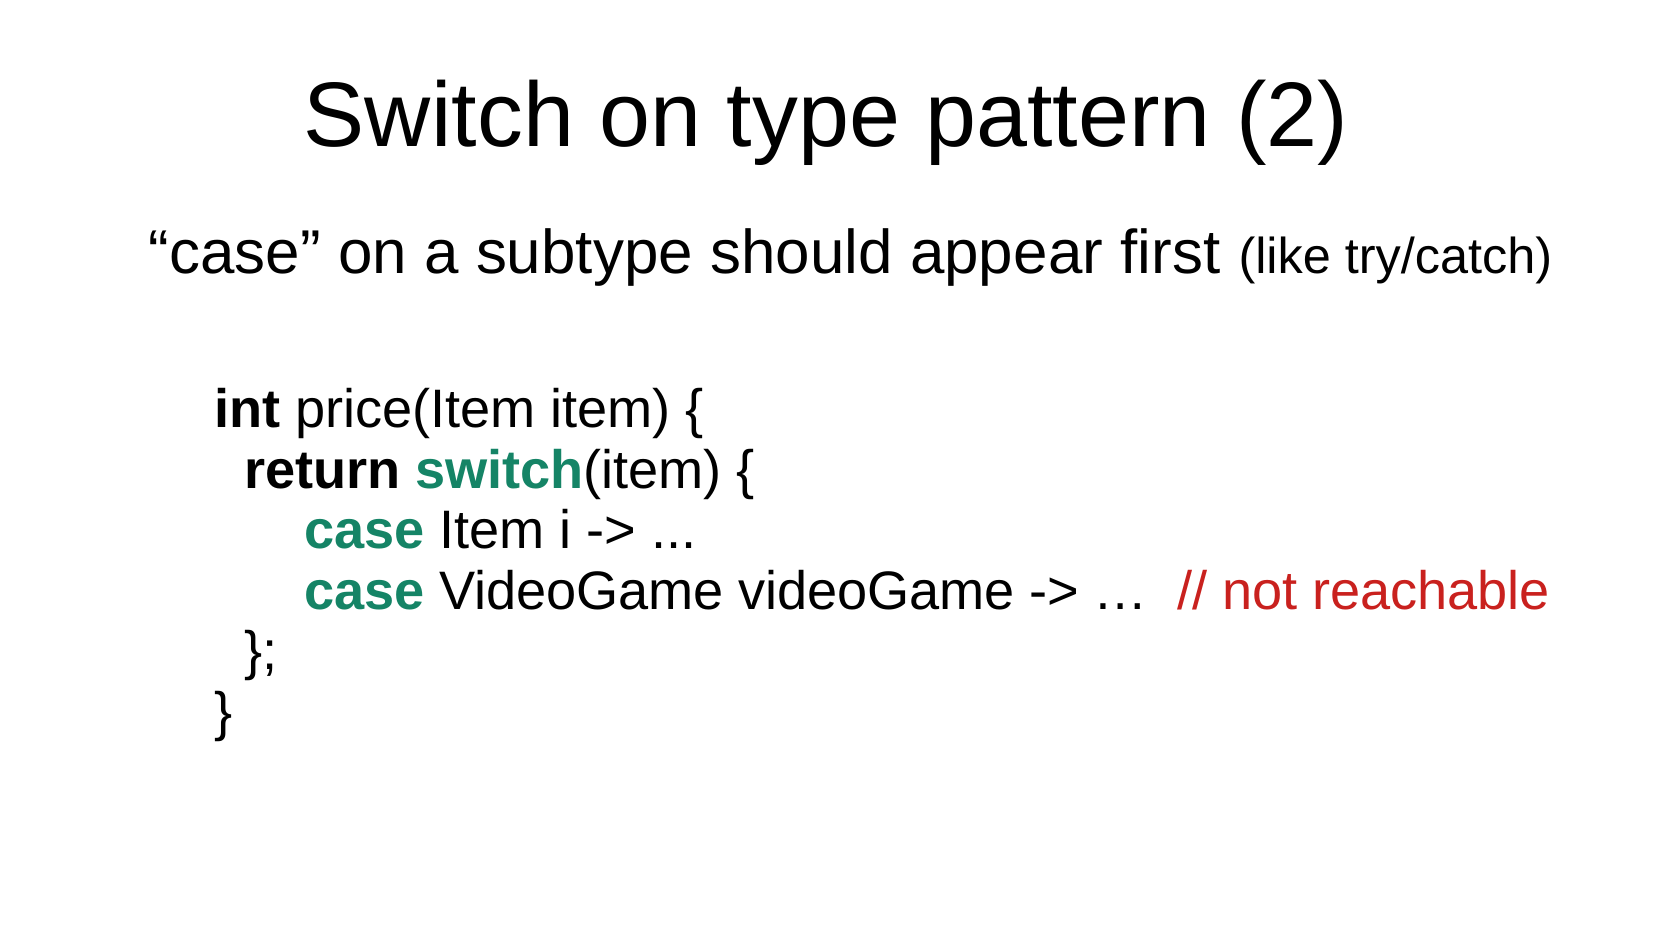

# Switch on type pattern (2)
“case” on a subtype should appear first (like try/catch)
int price(Item item) {
 return switch(item) {
 case Item i -> ...
 case VideoGame videoGame -> … // not reachable
 };
}